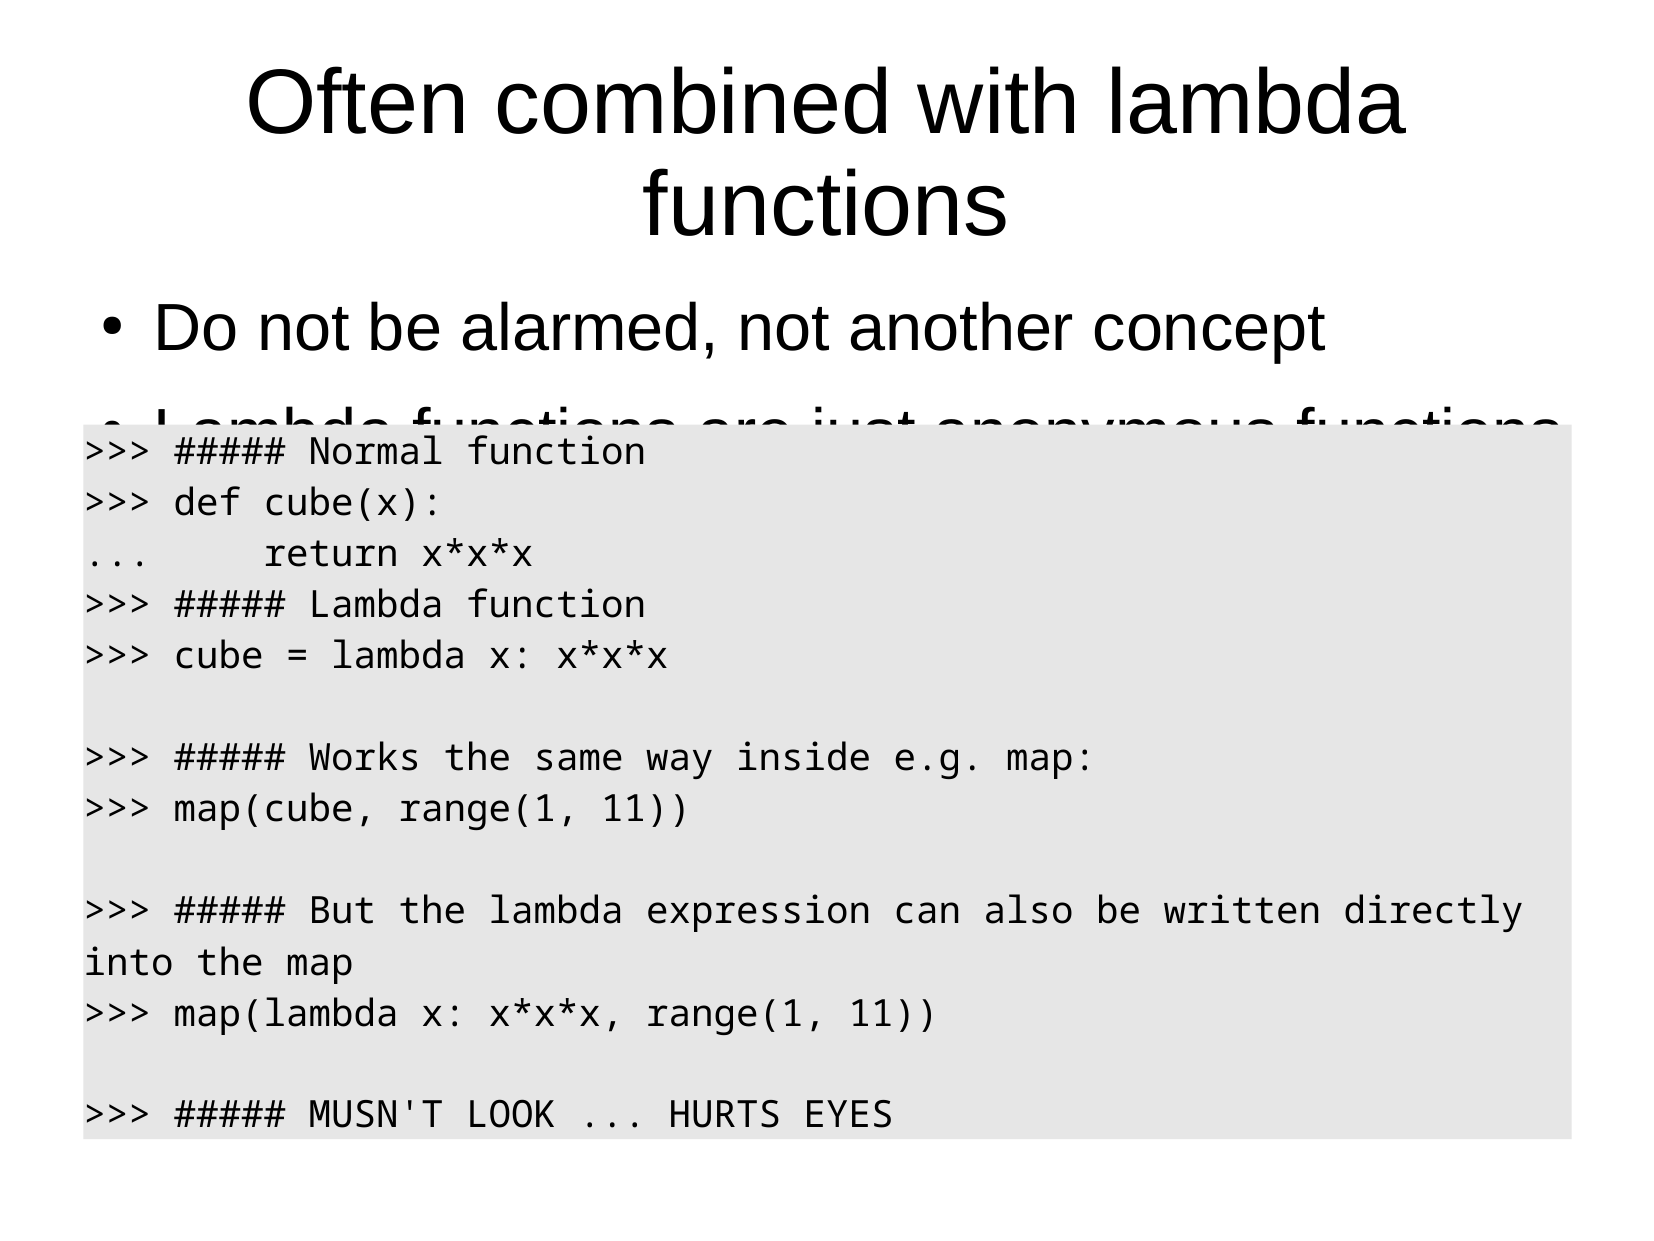

# Often combined with lambda functions
Do not be alarmed, not another concept
Lambda functions are just anonymous functions
>>> ##### Normal function
>>> def cube(x):
... return x*x*x
>>> ##### Lambda function
>>> cube = lambda x: x*x*x
>>> ##### Works the same way inside e.g. map:
>>> map(cube, range(1, 11))
>>> ##### But the lambda expression can also be written directly into the map
>>> map(lambda x: x*x*x, range(1, 11))
>>> ##### MUSN'T LOOK ... HURTS EYES